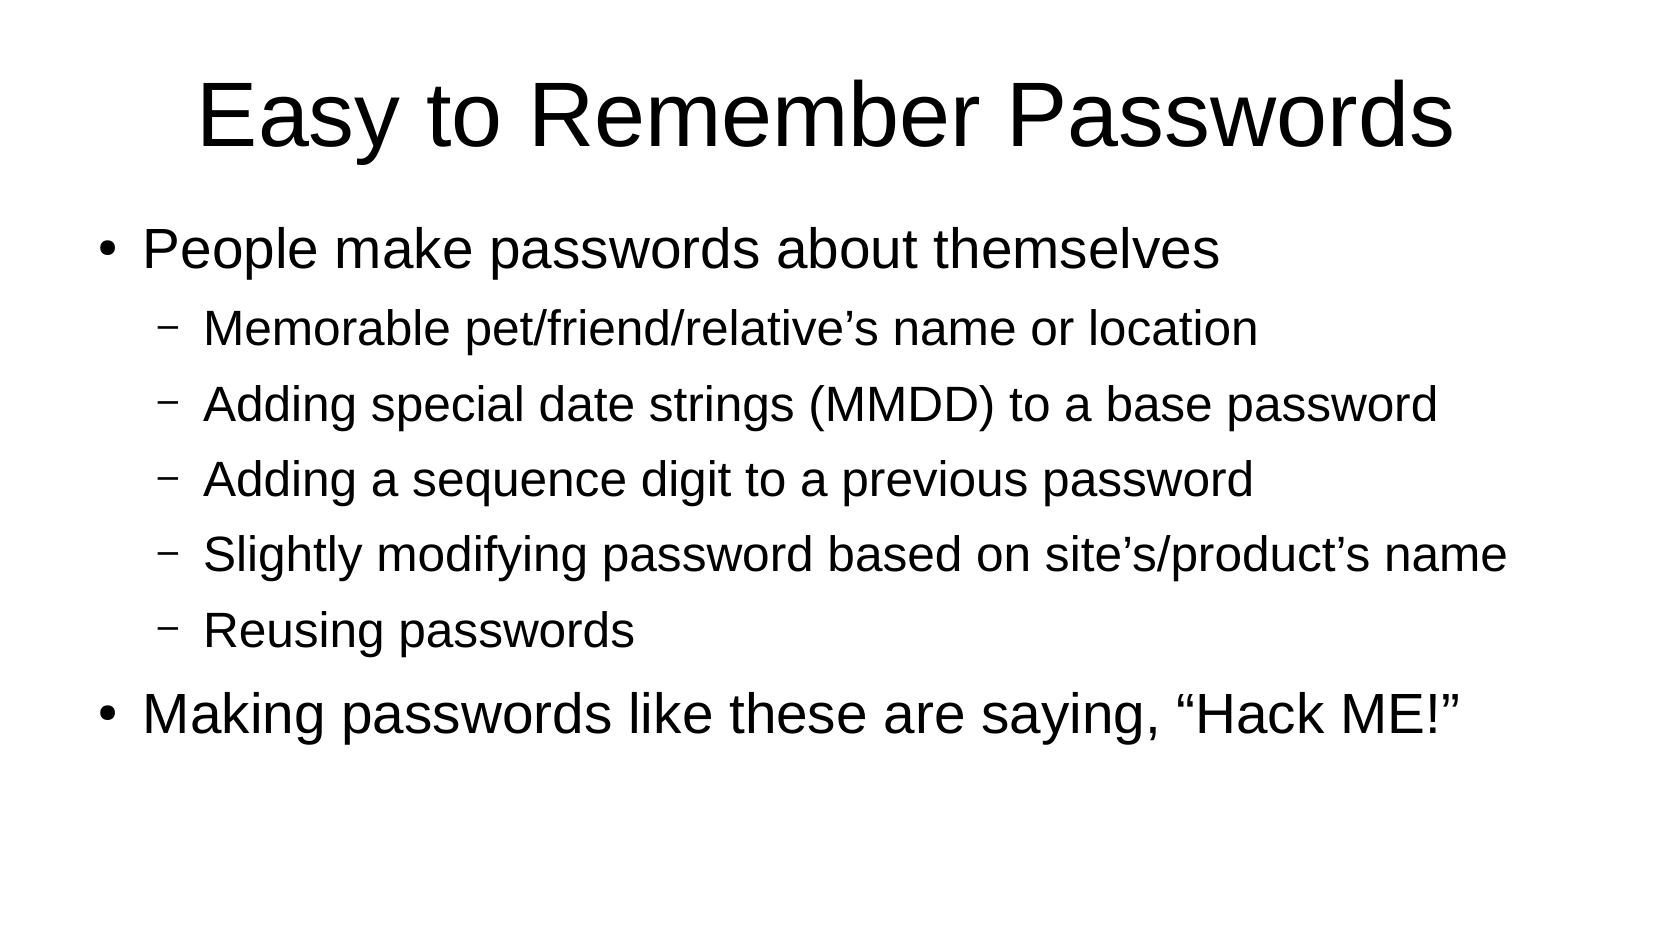

# Easy to Remember Passwords
People make passwords about themselves
Memorable pet/friend/relative’s name or location
Adding special date strings (MMDD) to a base password
Adding a sequence digit to a previous password
Slightly modifying password based on site’s/product’s name
Reusing passwords
Making passwords like these are saying, “Hack ME!”